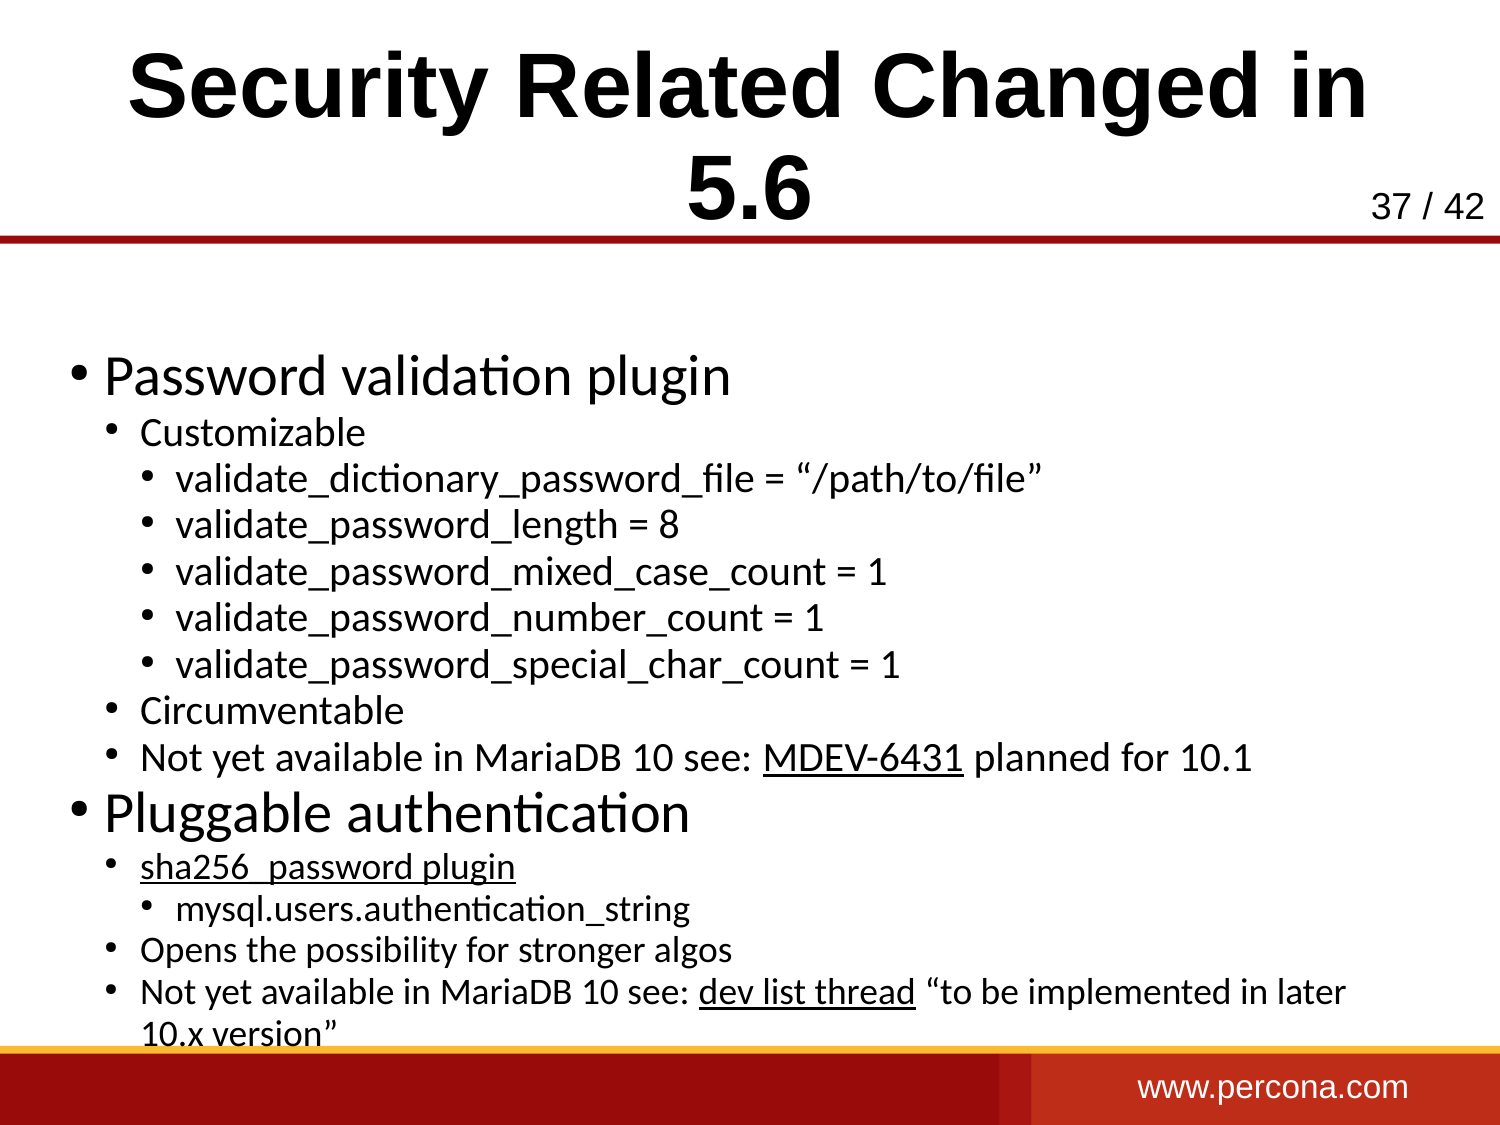

Security Related Changed in 5.6
Password validation plugin
Customizable
validate_dictionary_password_file = “/path/to/file”
validate_password_length = 8
validate_password_mixed_case_count = 1
validate_password_number_count = 1
validate_password_special_char_count = 1
Circumventable
Not yet available in MariaDB 10 see: MDEV-6431 planned for 10.1
Pluggable authentication
sha256_password plugin
mysql.users.authentication_string
Opens the possibility for stronger algos
Not yet available in MariaDB 10 see: dev list thread “to be implemented in later 10.x version”